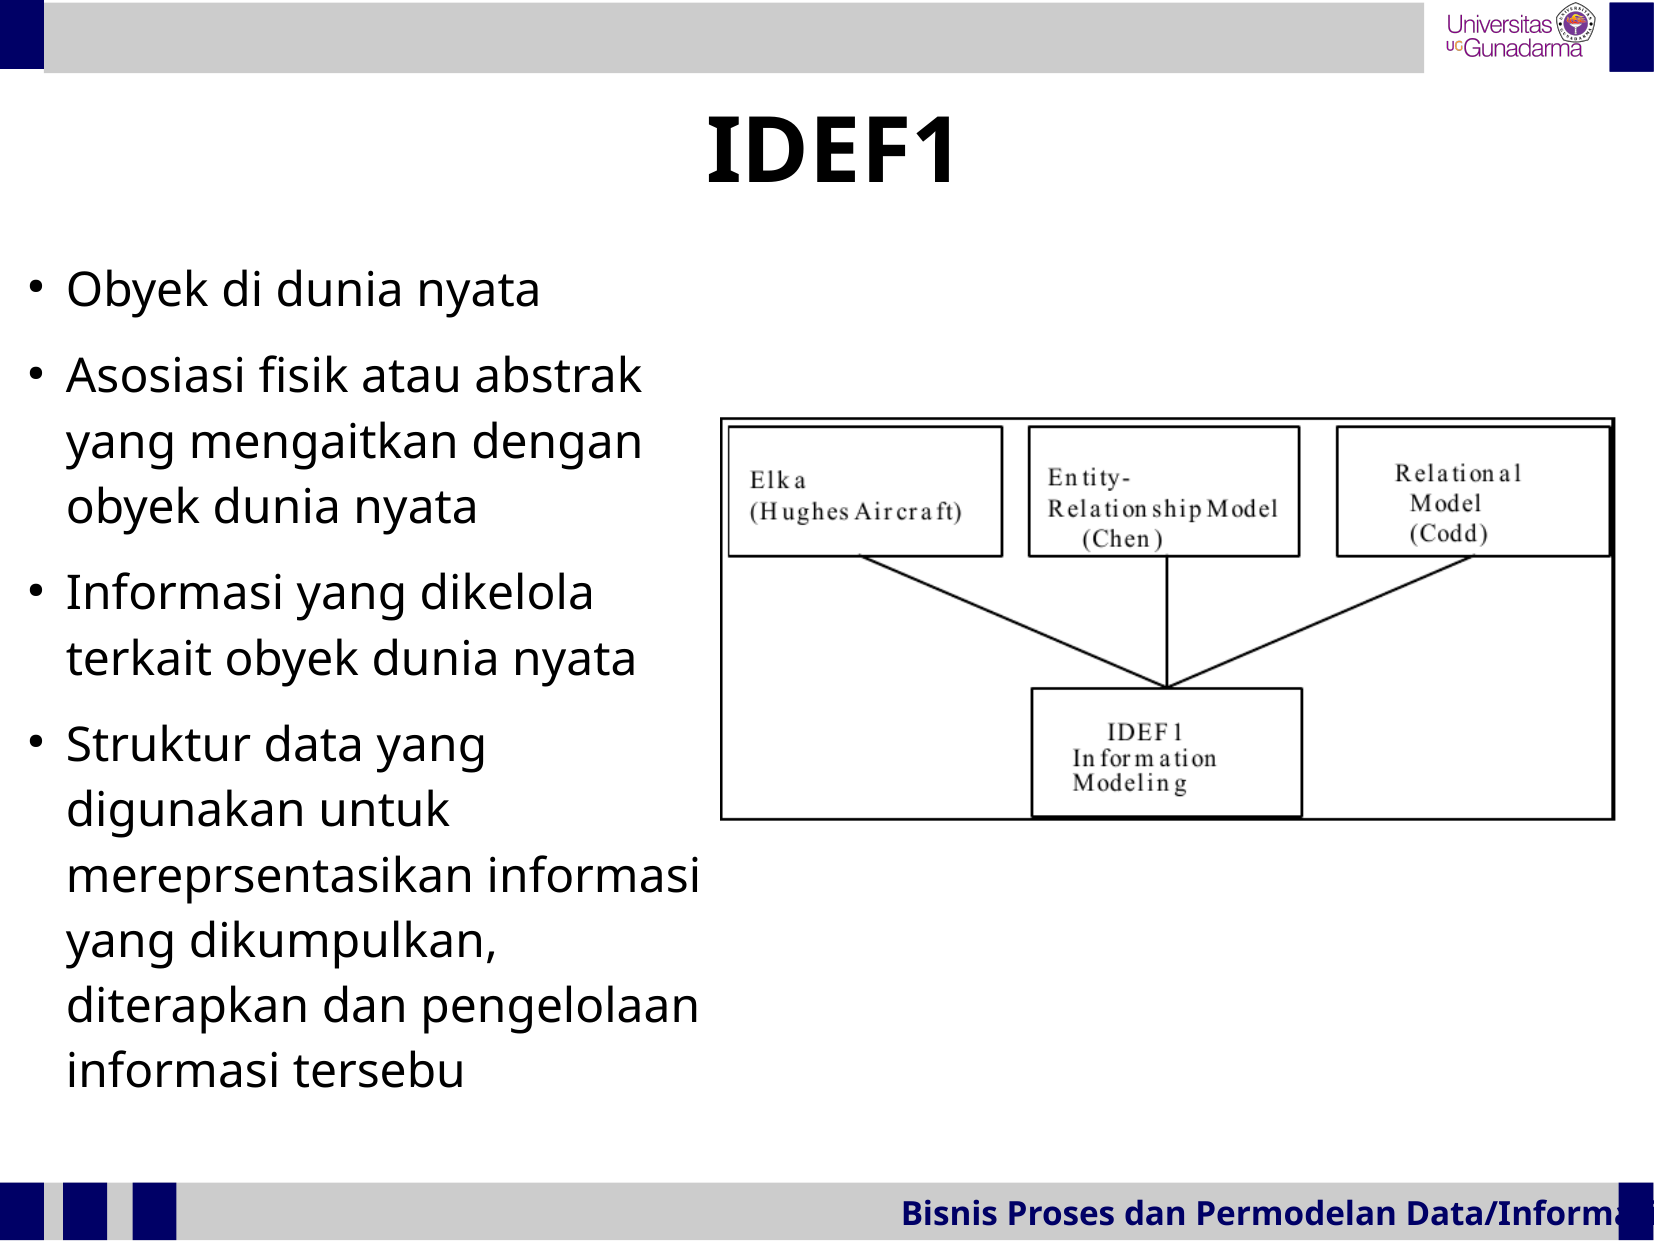

# IDEF1
Obyek di dunia nyata
Asosiasi fisik atau abstrak yang mengaitkan dengan obyek dunia nyata
Informasi yang dikelola terkait obyek dunia nyata
Struktur data yang digunakan untuk mereprsentasikan informasi yang dikumpulkan, diterapkan dan pengelolaan informasi tersebu